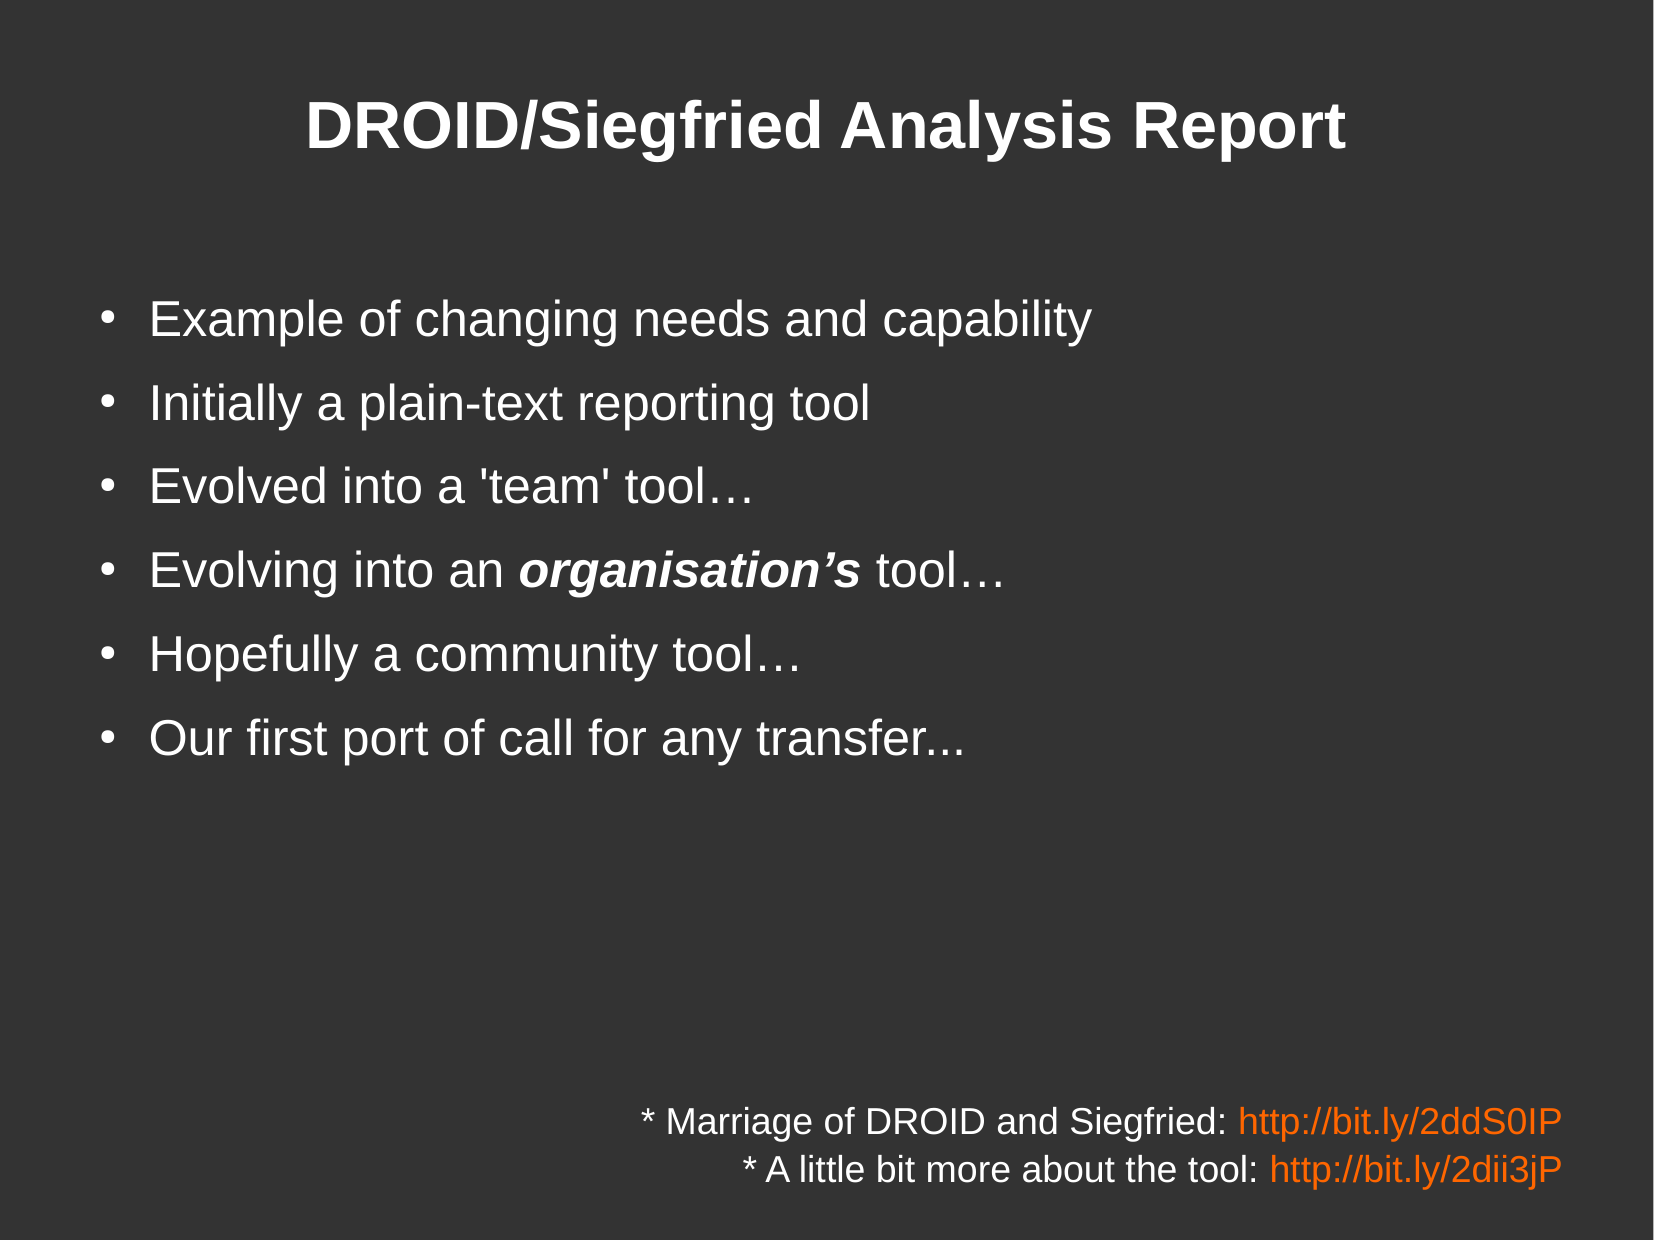

# DROID/Siegfried Analysis Report
Example of changing needs and capability
Initially a plain-text reporting tool
Evolved into a 'team' tool…
Evolving into an organisation’s tool…
Hopefully a community tool…
Our first port of call for any transfer...
* Marriage of DROID and Siegfried: http://bit.ly/2ddS0IP
* A little bit more about the tool: http://bit.ly/2dii3jP